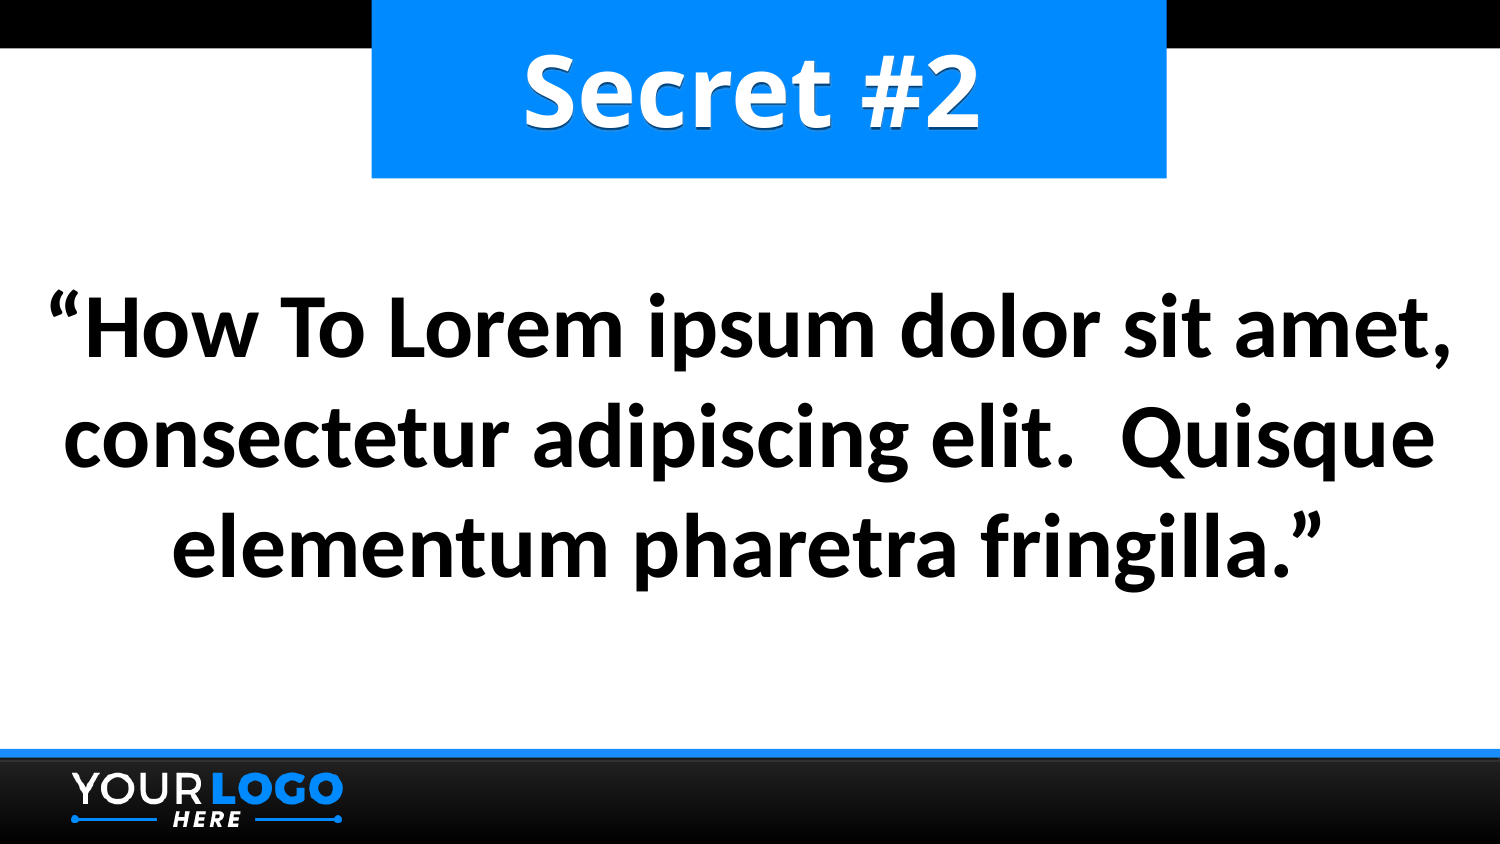

Secret #2
“How To Lorem ipsum dolor sit amet, consectetur adipiscing elit.  Quisque elementum pharetra fringilla.”